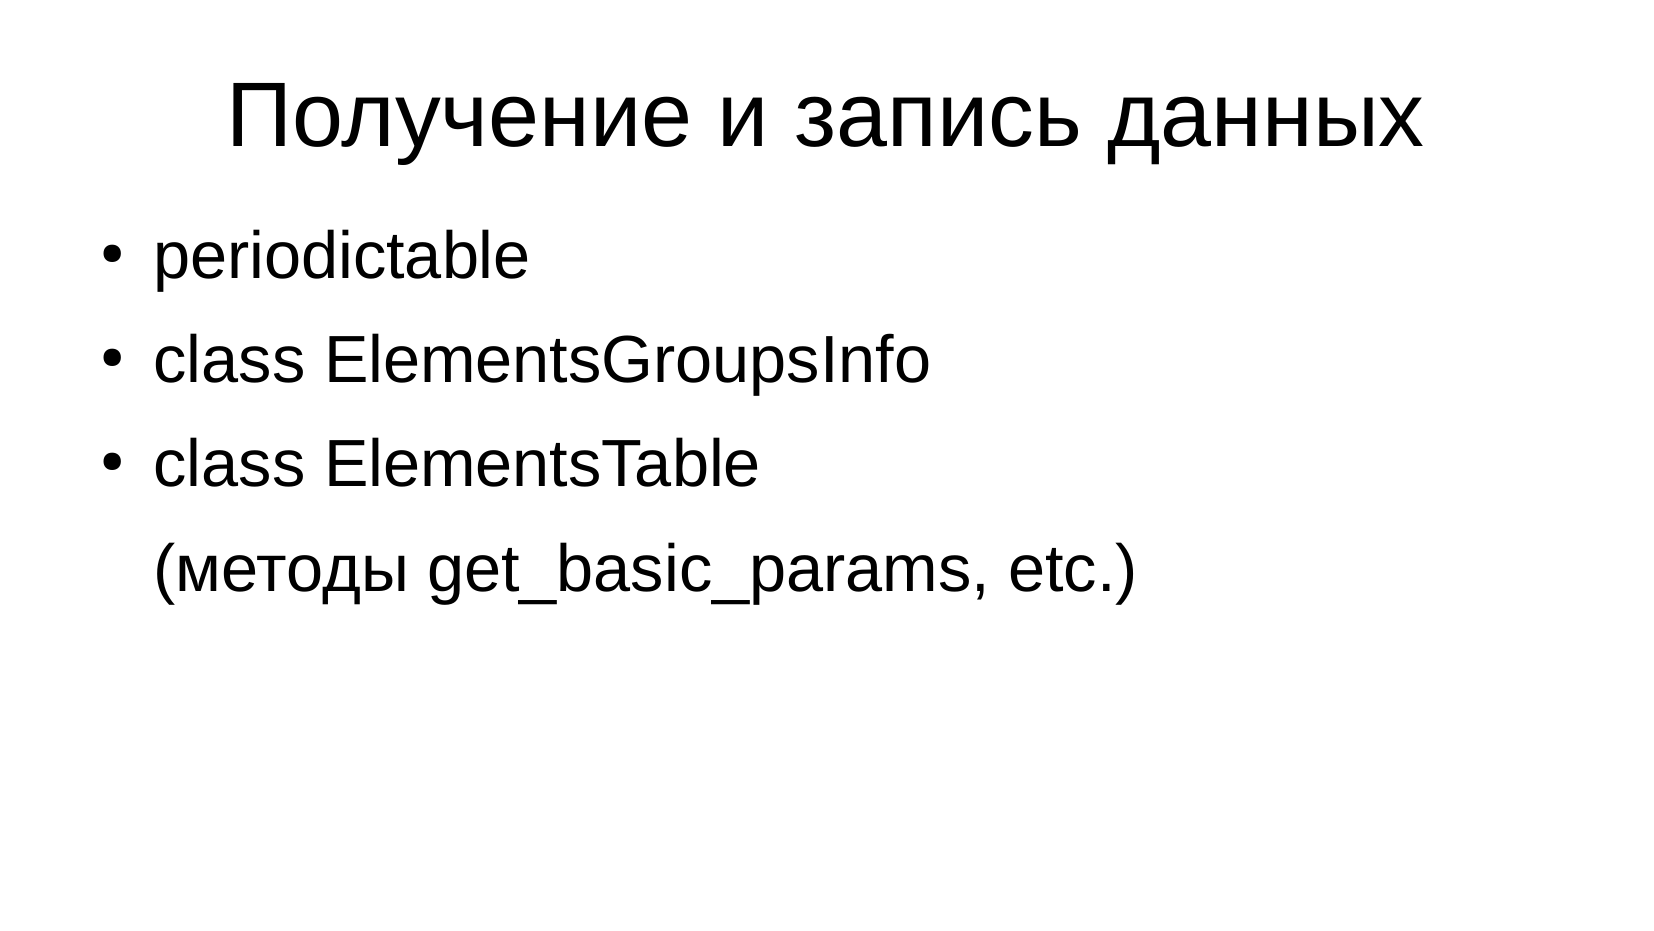

# Получение и запись данных
periodictable
class ElementsGroupsInfo
class ElementsTable
(методы get_basic_params, etc.)